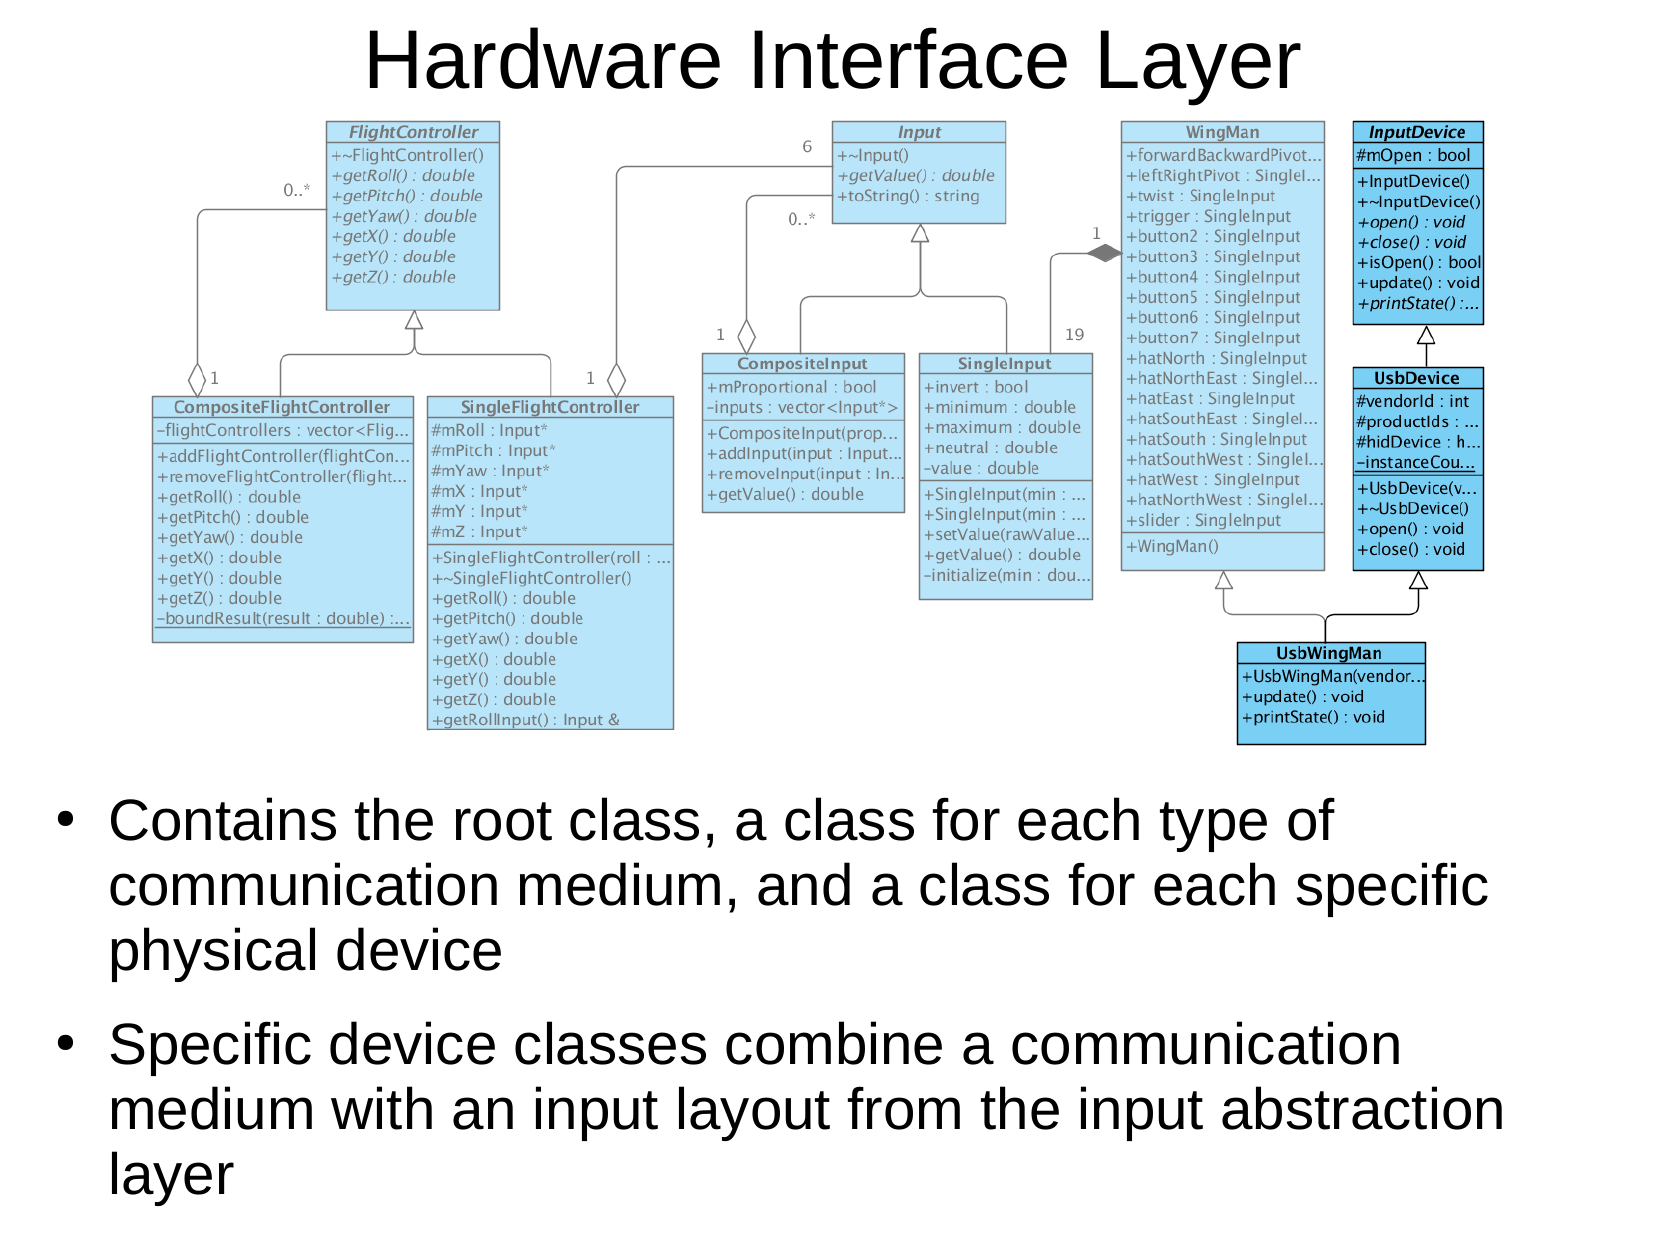

Hardware Interface Layer
# Contains the root class, a class for each type of communication medium, and a class for each specific physical device
Specific device classes combine a communication medium with an input layout from the input abstraction layer